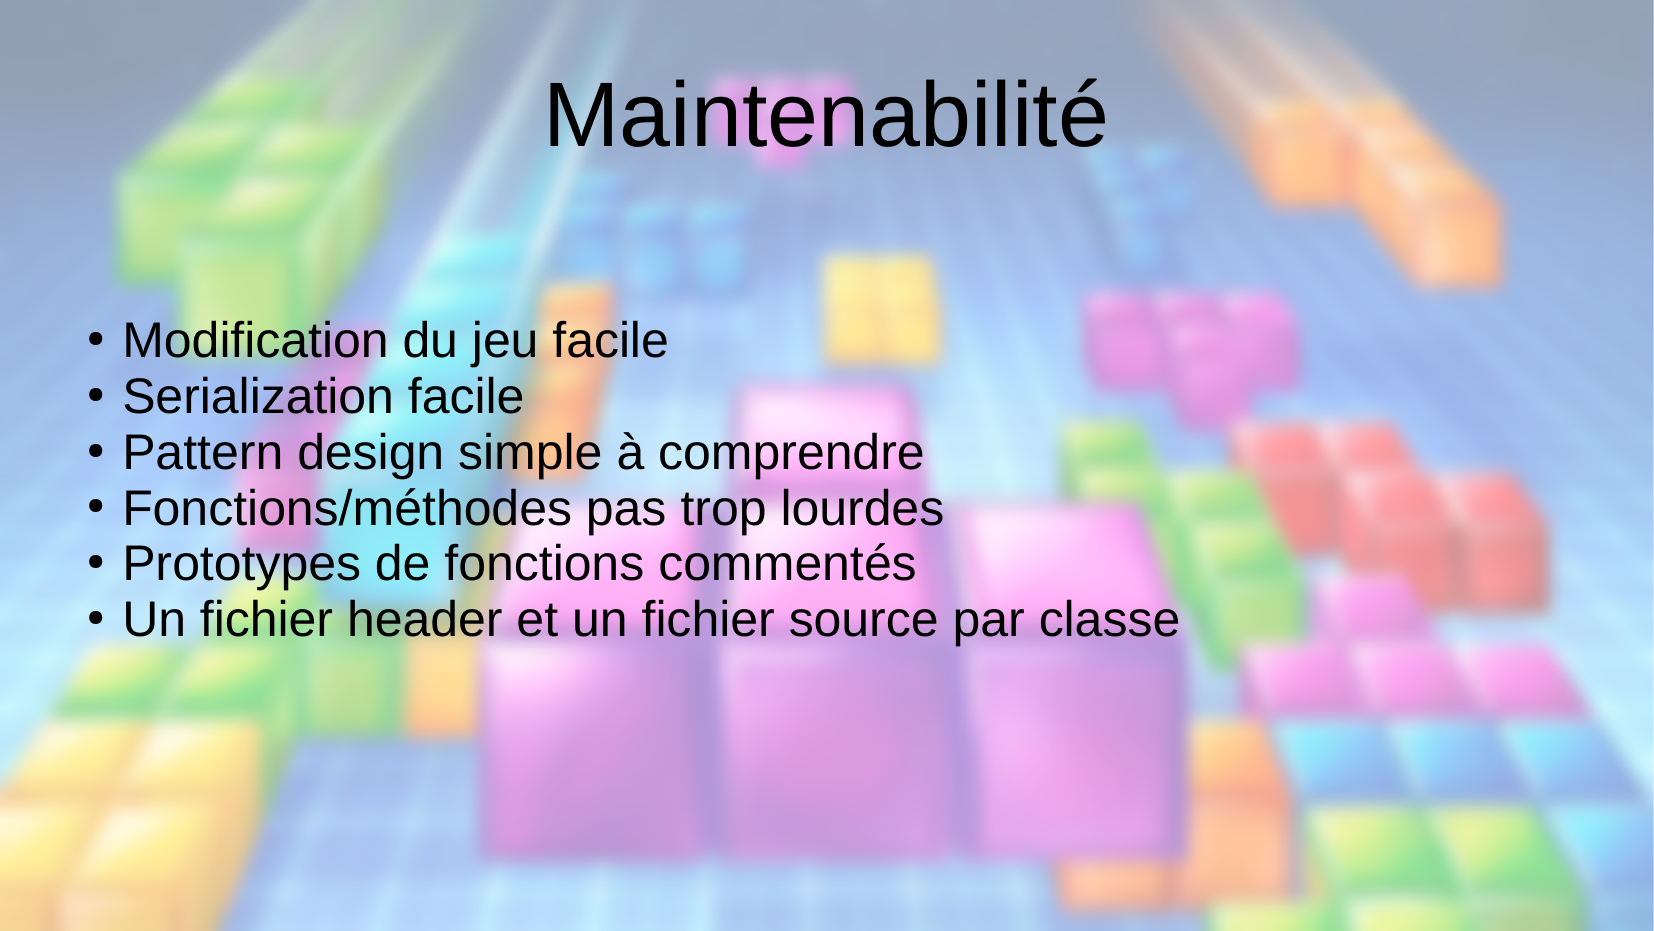

# Maintenabilité
Modification du jeu facile
Serialization facile
Pattern design simple à comprendre
Fonctions/méthodes pas trop lourdes
Prototypes de fonctions commentés
Un fichier header et un fichier source par classe